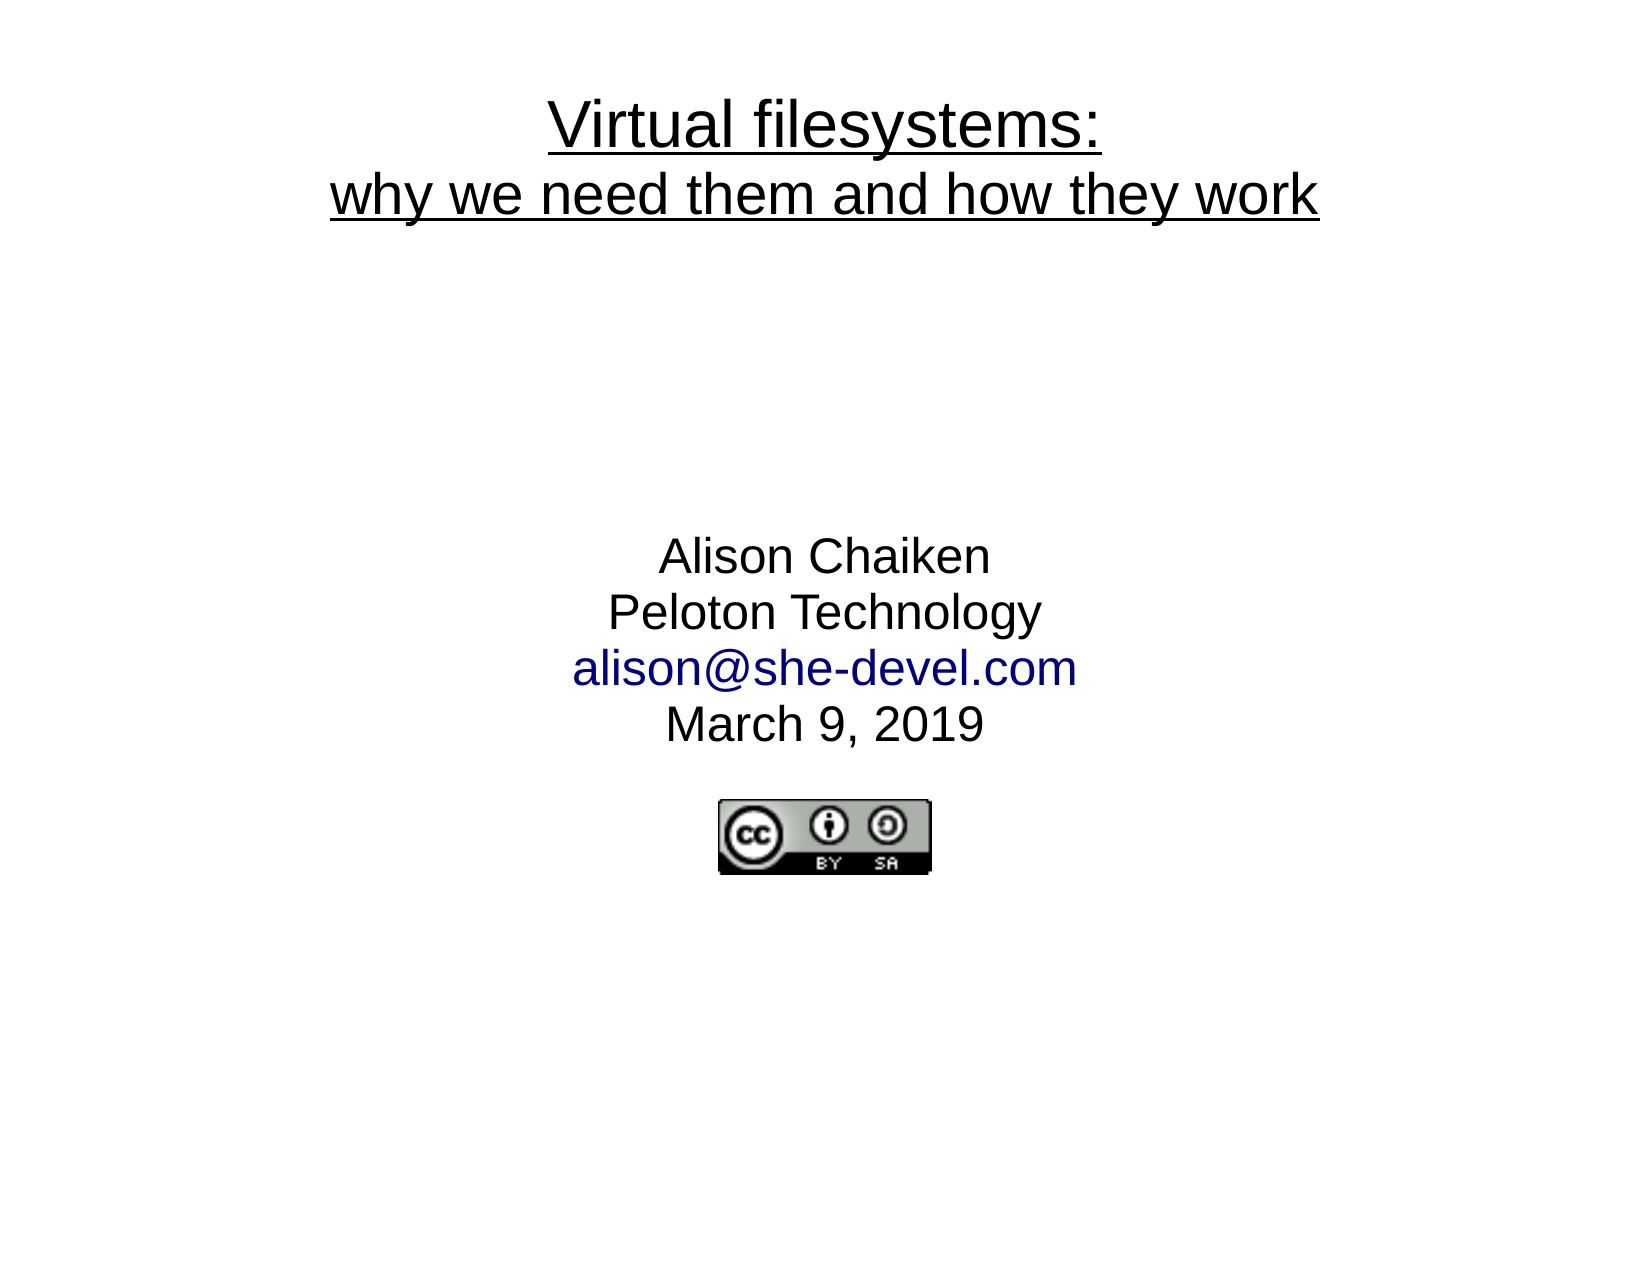

# Virtual filesystems: why we need them and how they work
Alison Chaiken
Peloton Technology
alison@she-devel.com
March 9, 2019